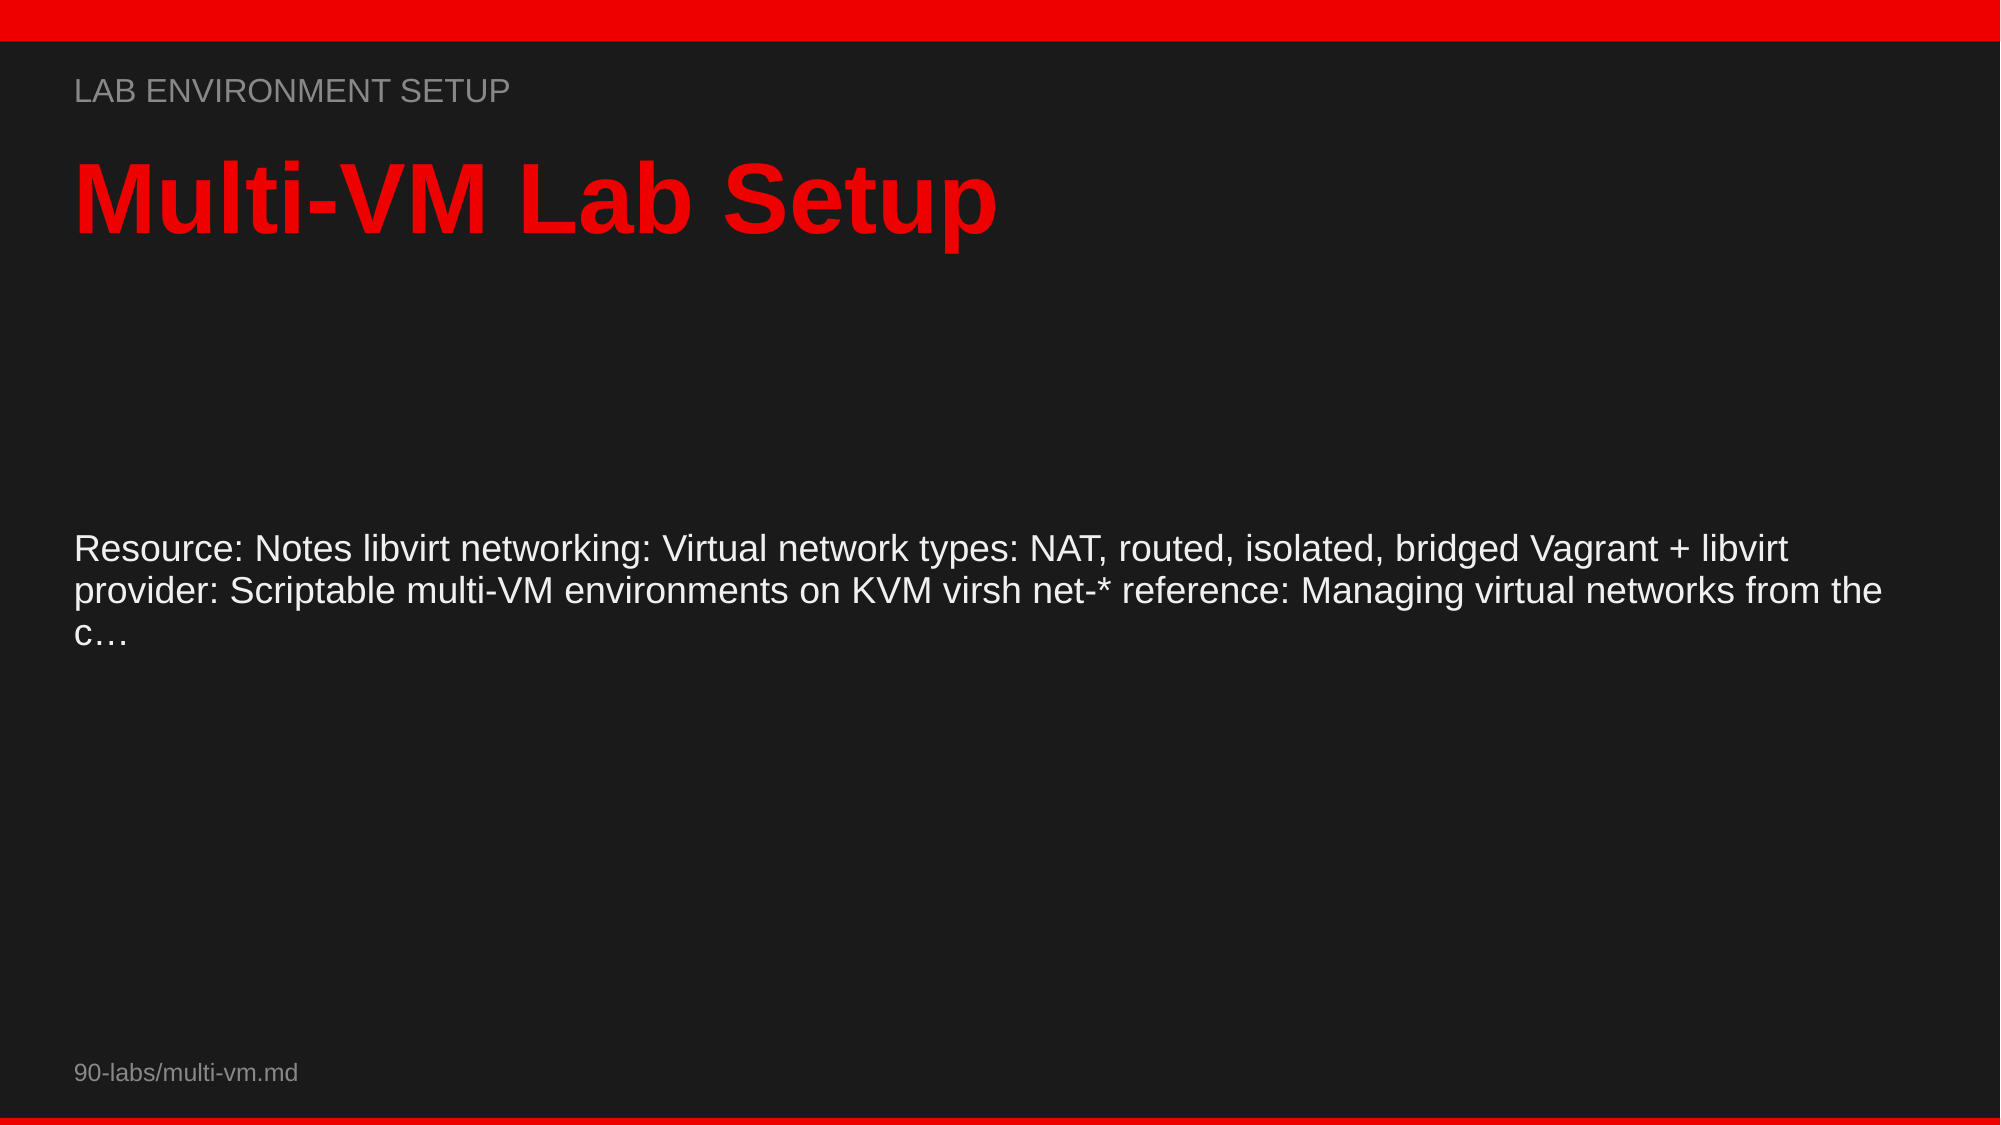

LAB ENVIRONMENT SETUP
Multi-VM Lab Setup
Resource: Notes libvirt networking: Virtual network types: NAT, routed, isolated, bridged Vagrant + libvirt provider: Scriptable multi-VM environments on KVM virsh net-* reference: Managing virtual networks from the c…
90-labs/multi-vm.md